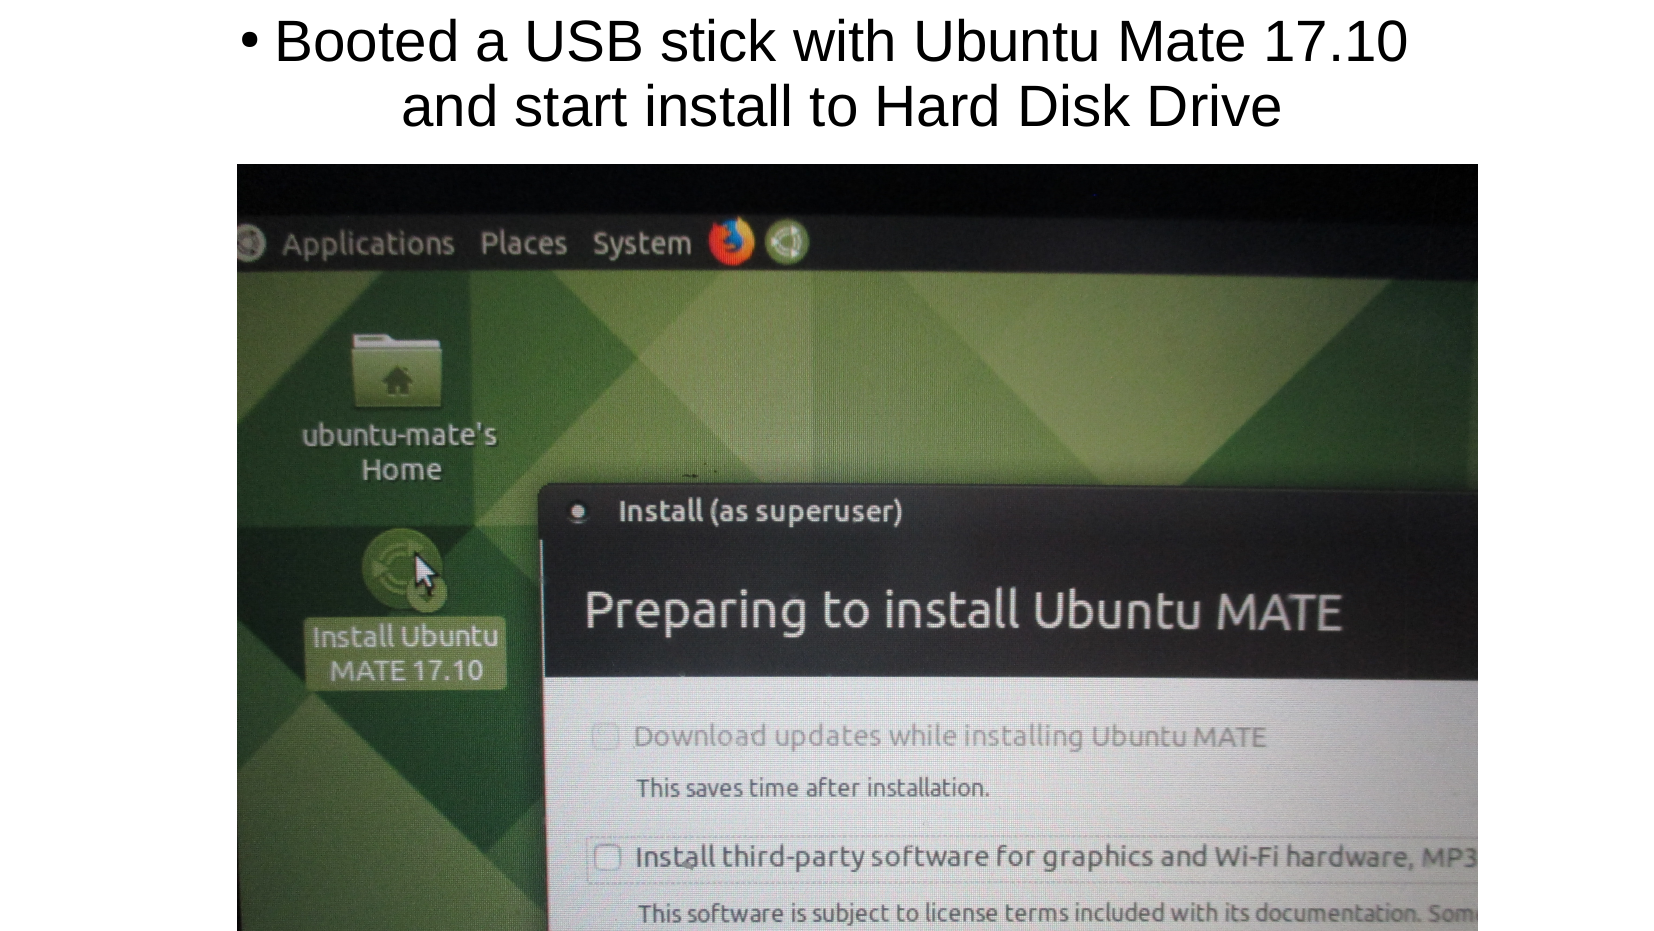

# Booted a USB stick with Ubuntu Mate 17.10 and start install to Hard Disk Drive